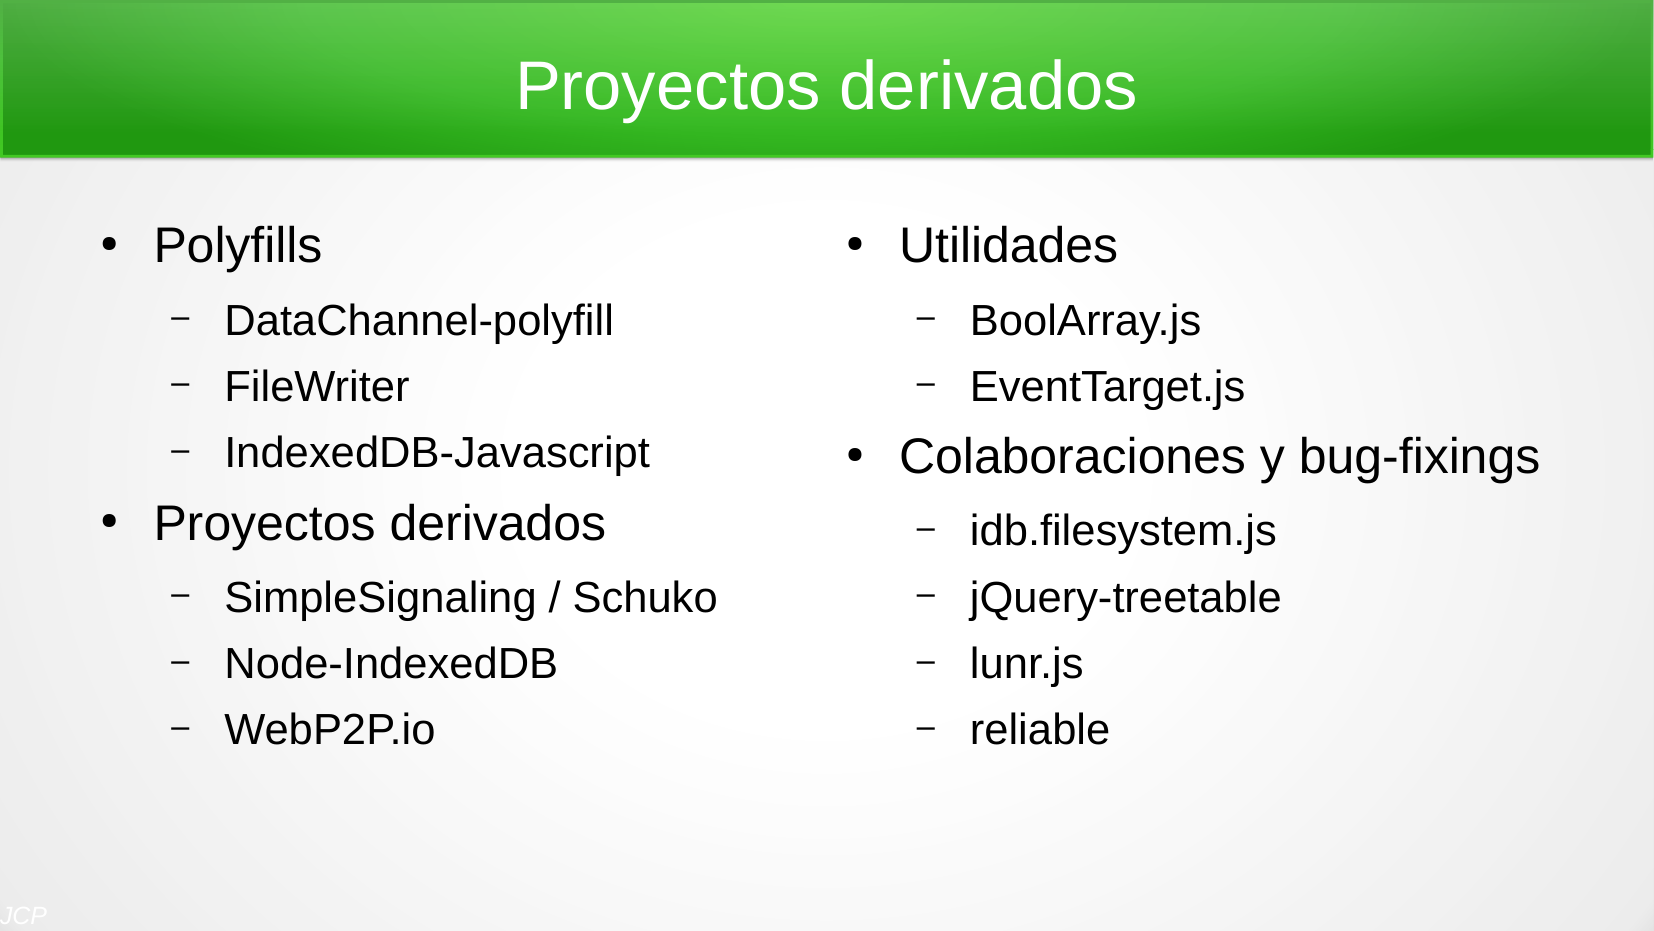

# Proyectos derivados
Polyfills
DataChannel-polyfill
FileWriter
IndexedDB-Javascript
Proyectos derivados
SimpleSignaling / Schuko
Node-IndexedDB
WebP2P.io
Utilidades
BoolArray.js
EventTarget.js
Colaboraciones y bug-fixings
idb.filesystem.js
jQuery-treetable
lunr.js
reliable
JCP